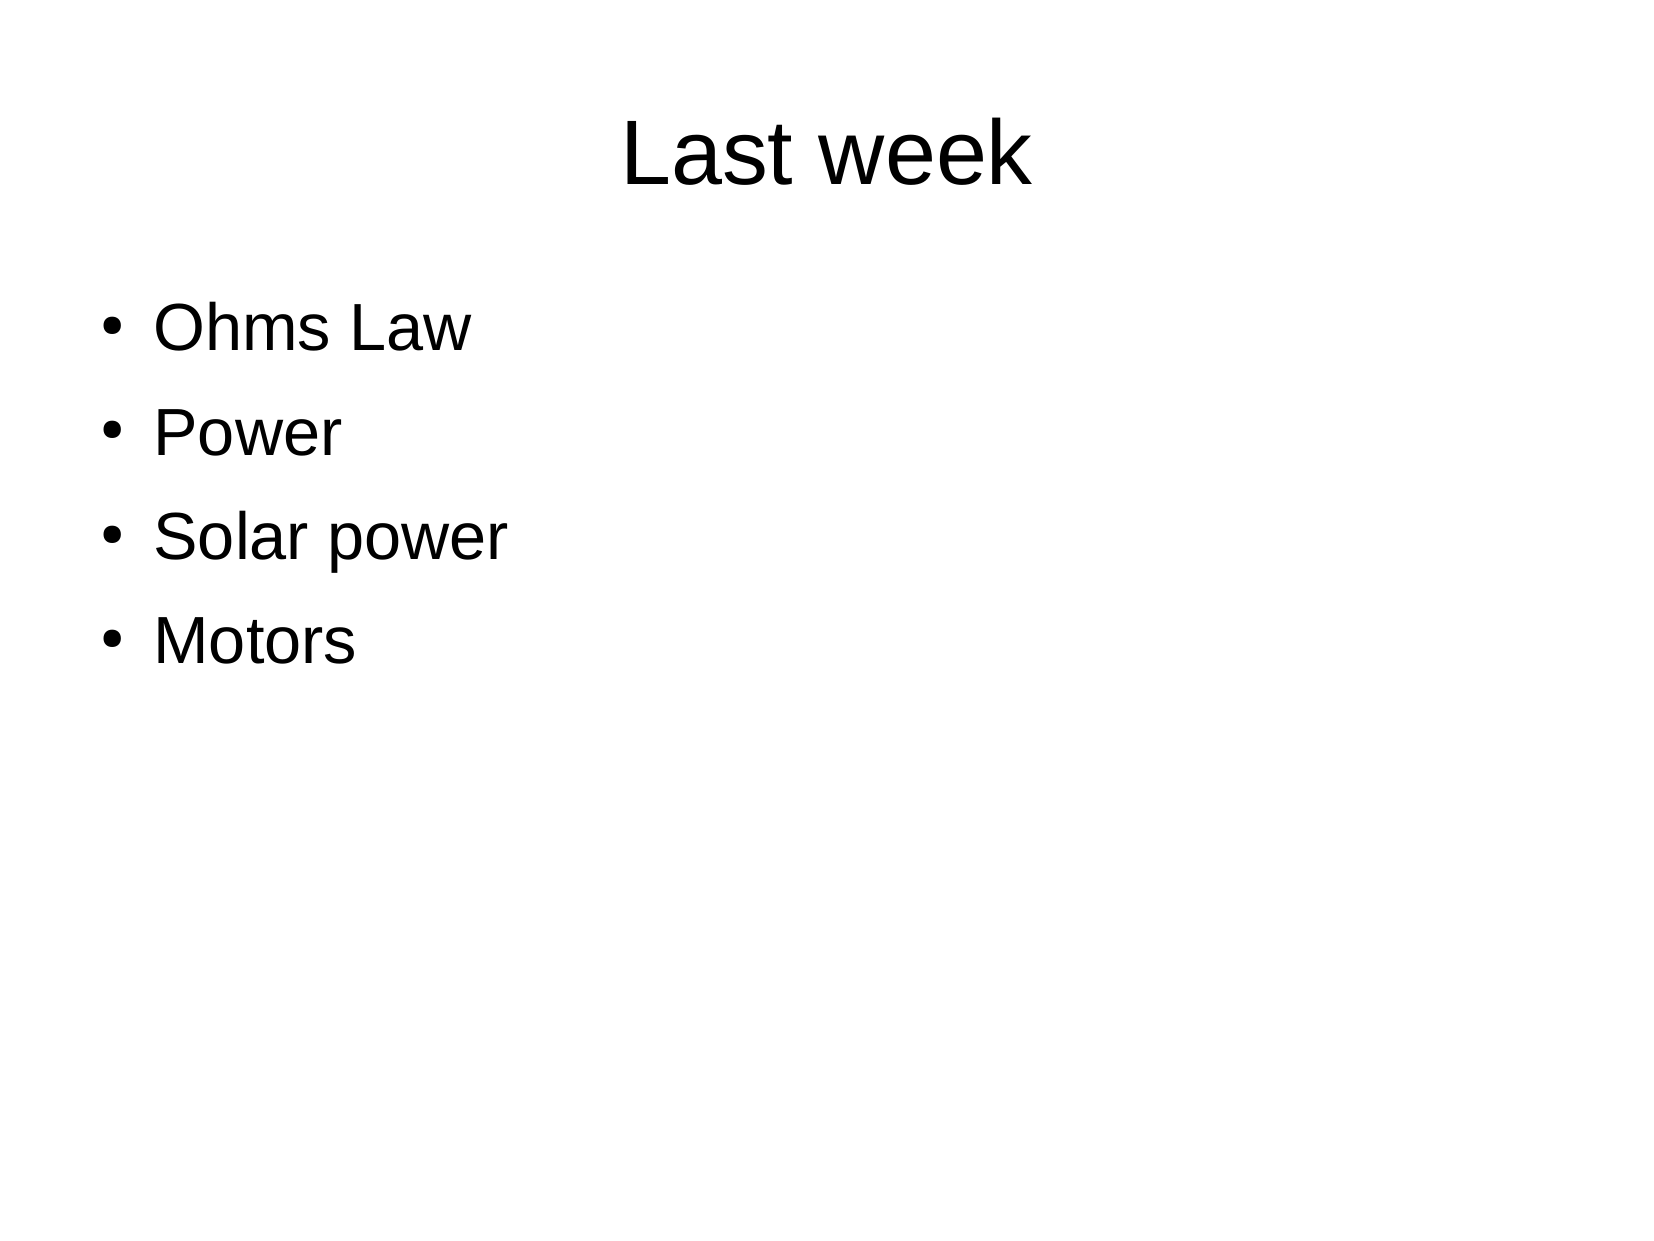

# Last week
Ohms Law
Power
Solar power
Motors